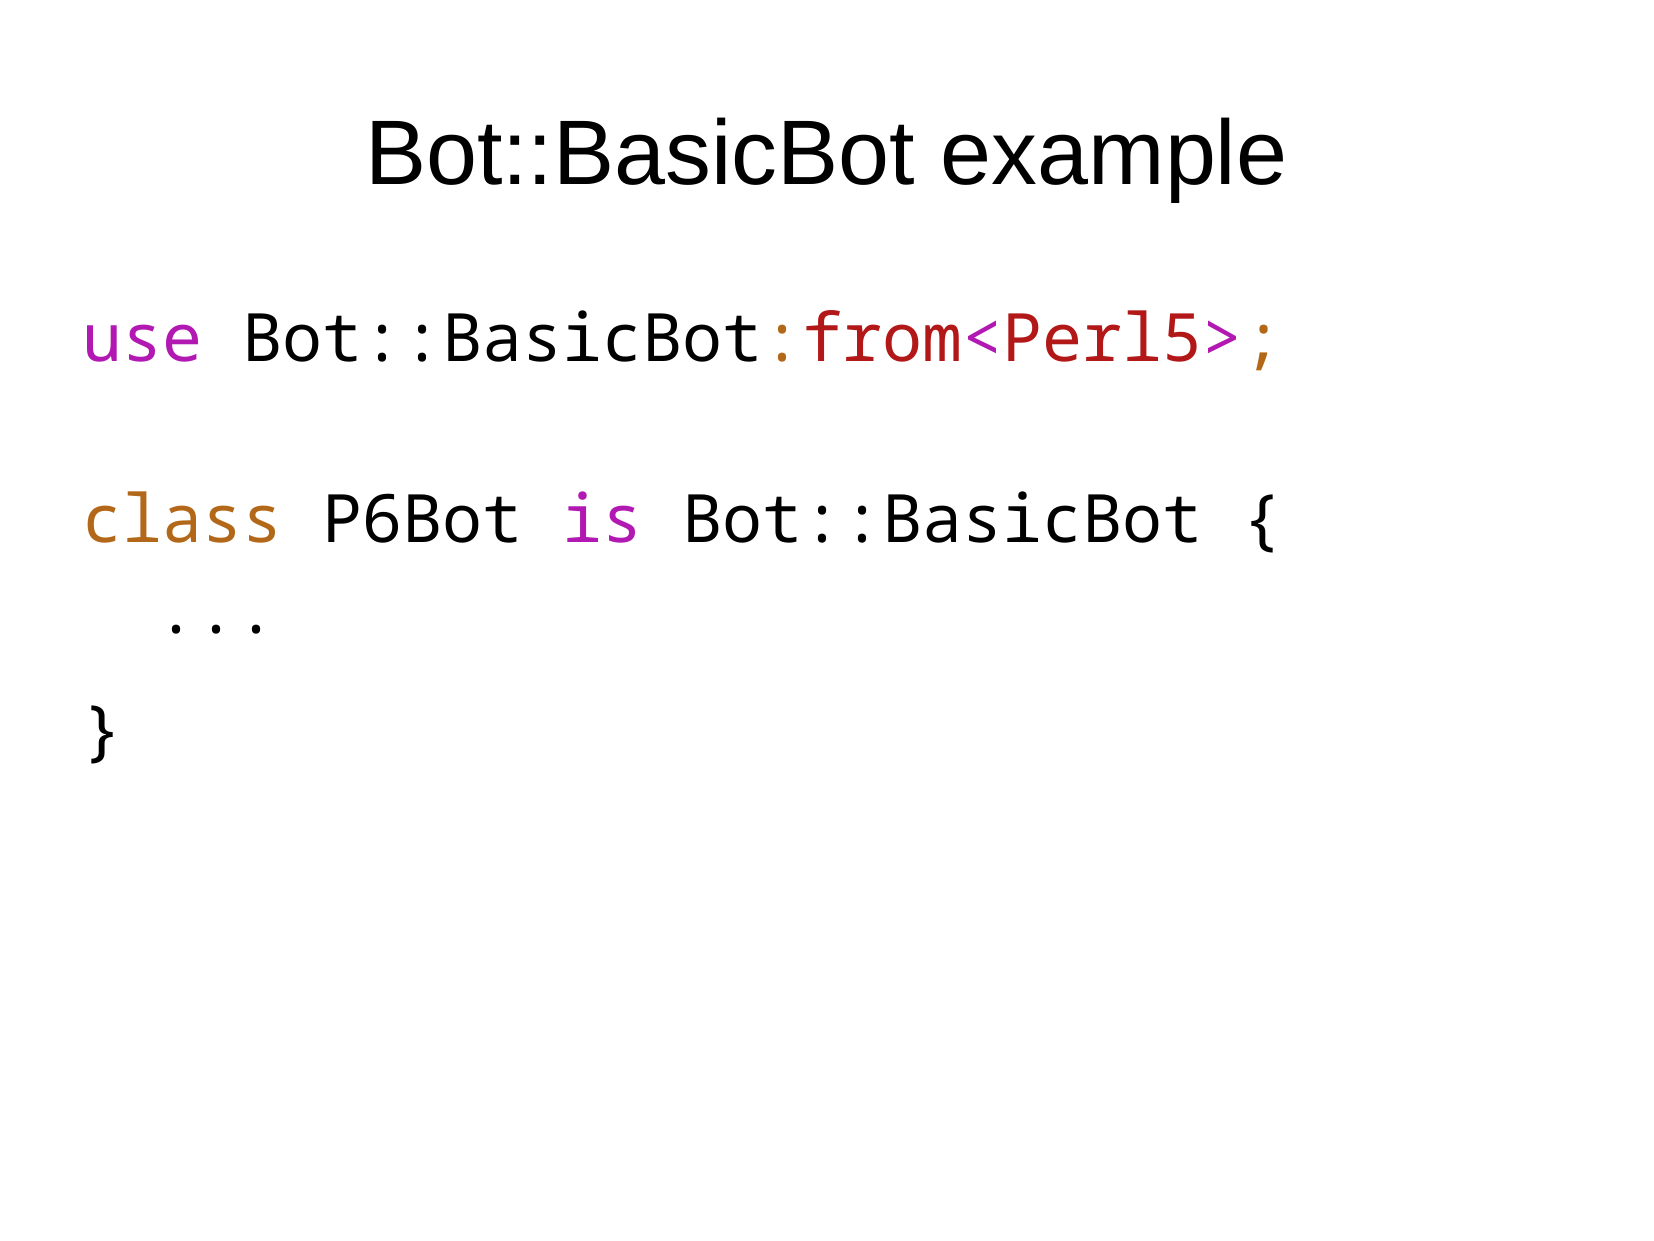

# Bot::BasicBot example
use Bot::BasicBot:from<Perl5>;
class P6Bot is Bot::BasicBot {
	...
}